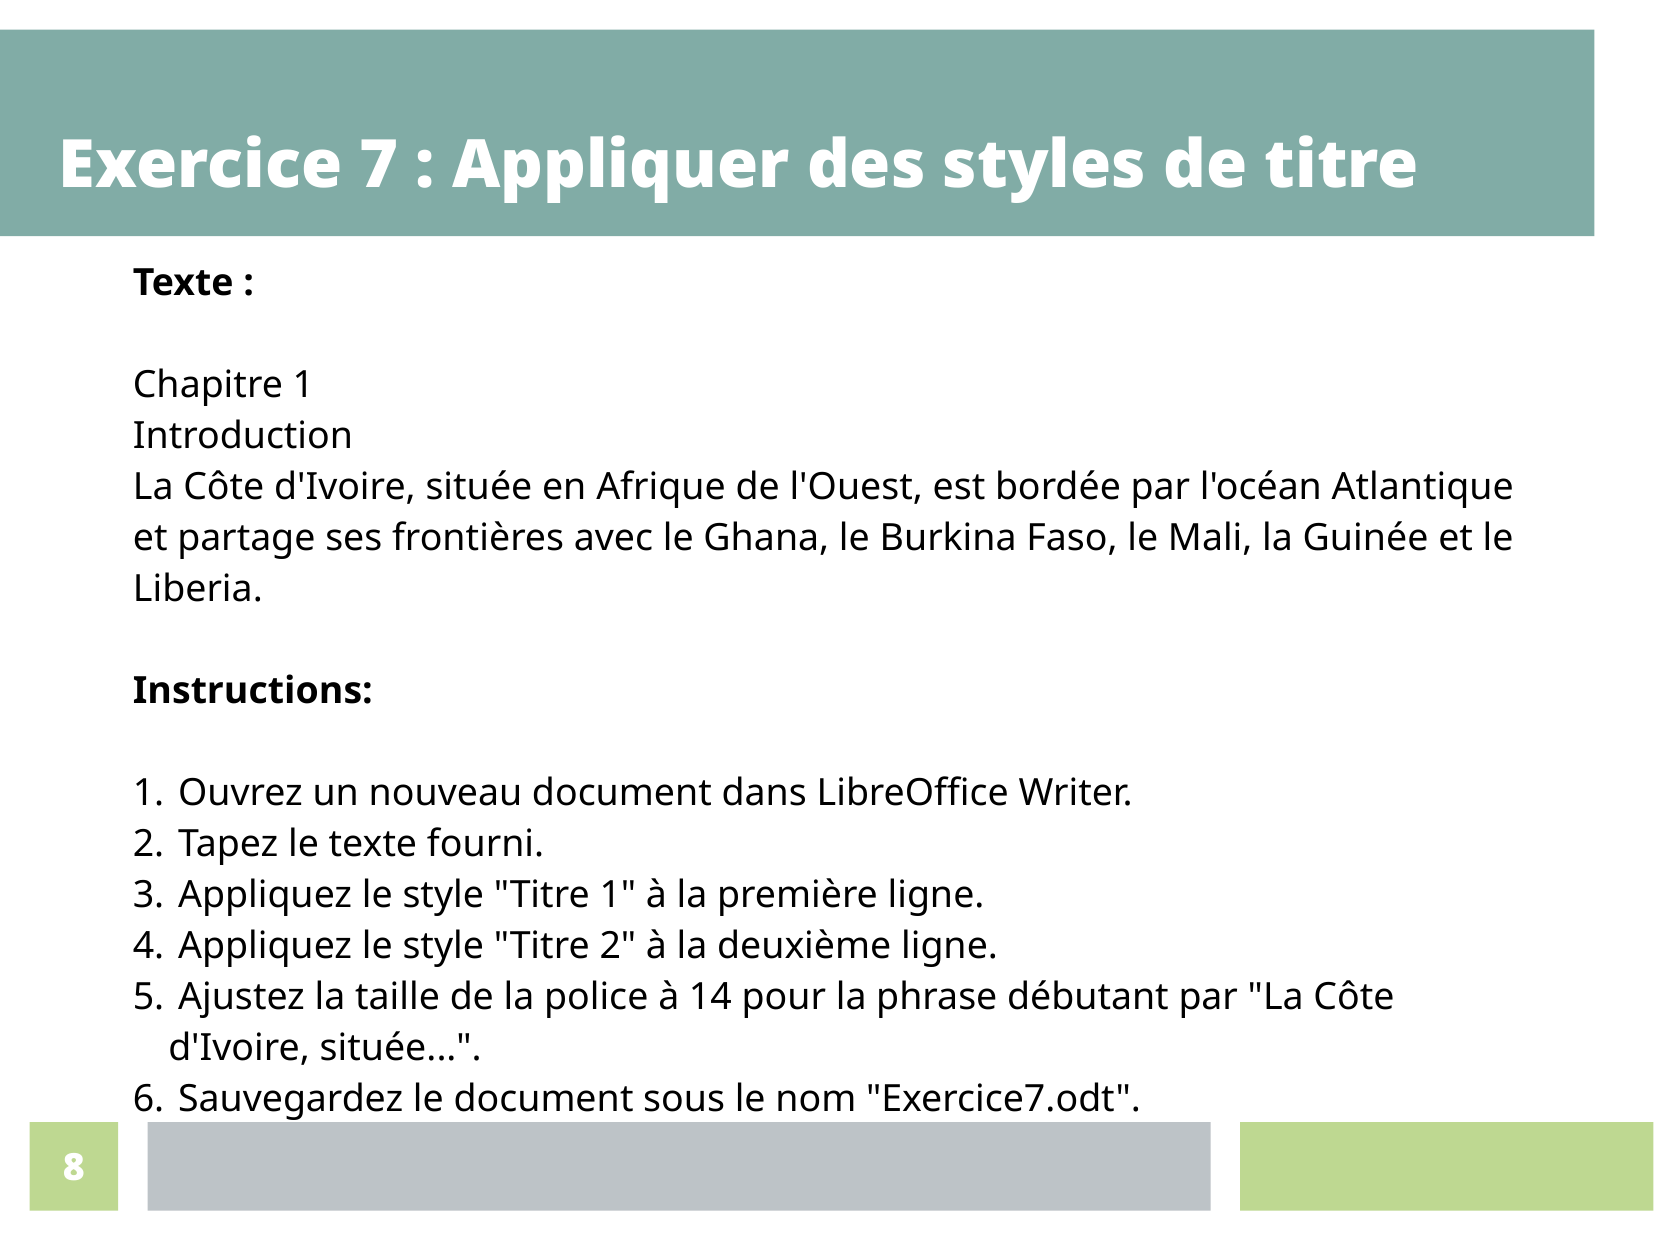

# Exercice 7 : Appliquer des styles de titre
Texte :
Chapitre 1
Introduction
La Côte d'Ivoire, située en Afrique de l'Ouest, est bordée par l'océan Atlantique et partage ses frontières avec le Ghana, le Burkina Faso, le Mali, la Guinée et le Liberia.
Instructions:
 Ouvrez un nouveau document dans LibreOffice Writer.
 Tapez le texte fourni.
 Appliquez le style "Titre 1" à la première ligne.
 Appliquez le style "Titre 2" à la deuxième ligne.
 Ajustez la taille de la police à 14 pour la phrase débutant par "La Côte d'Ivoire, située...".
 Sauvegardez le document sous le nom "Exercice7.odt".
8